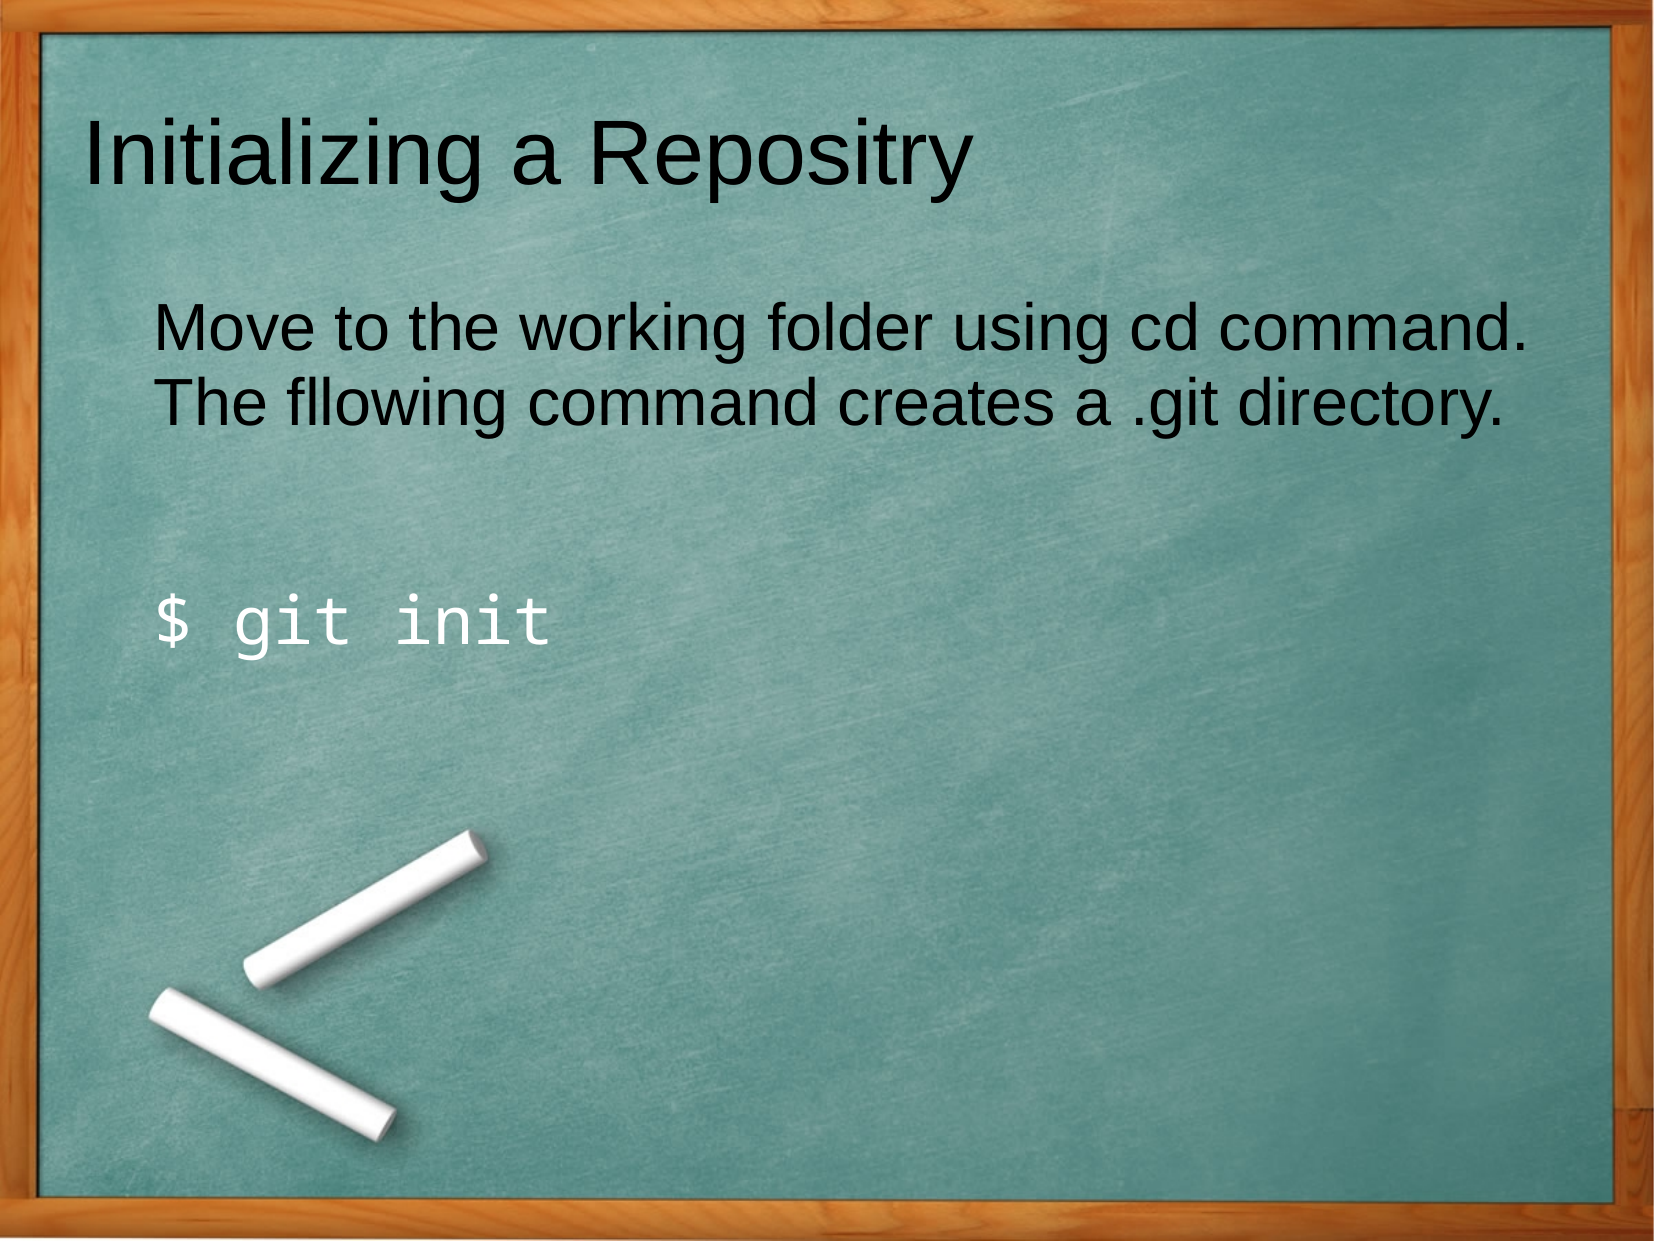

# Initializing a Repositry
Move to the working folder using cd command. The fllowing command creates a .git directory.
$ git init